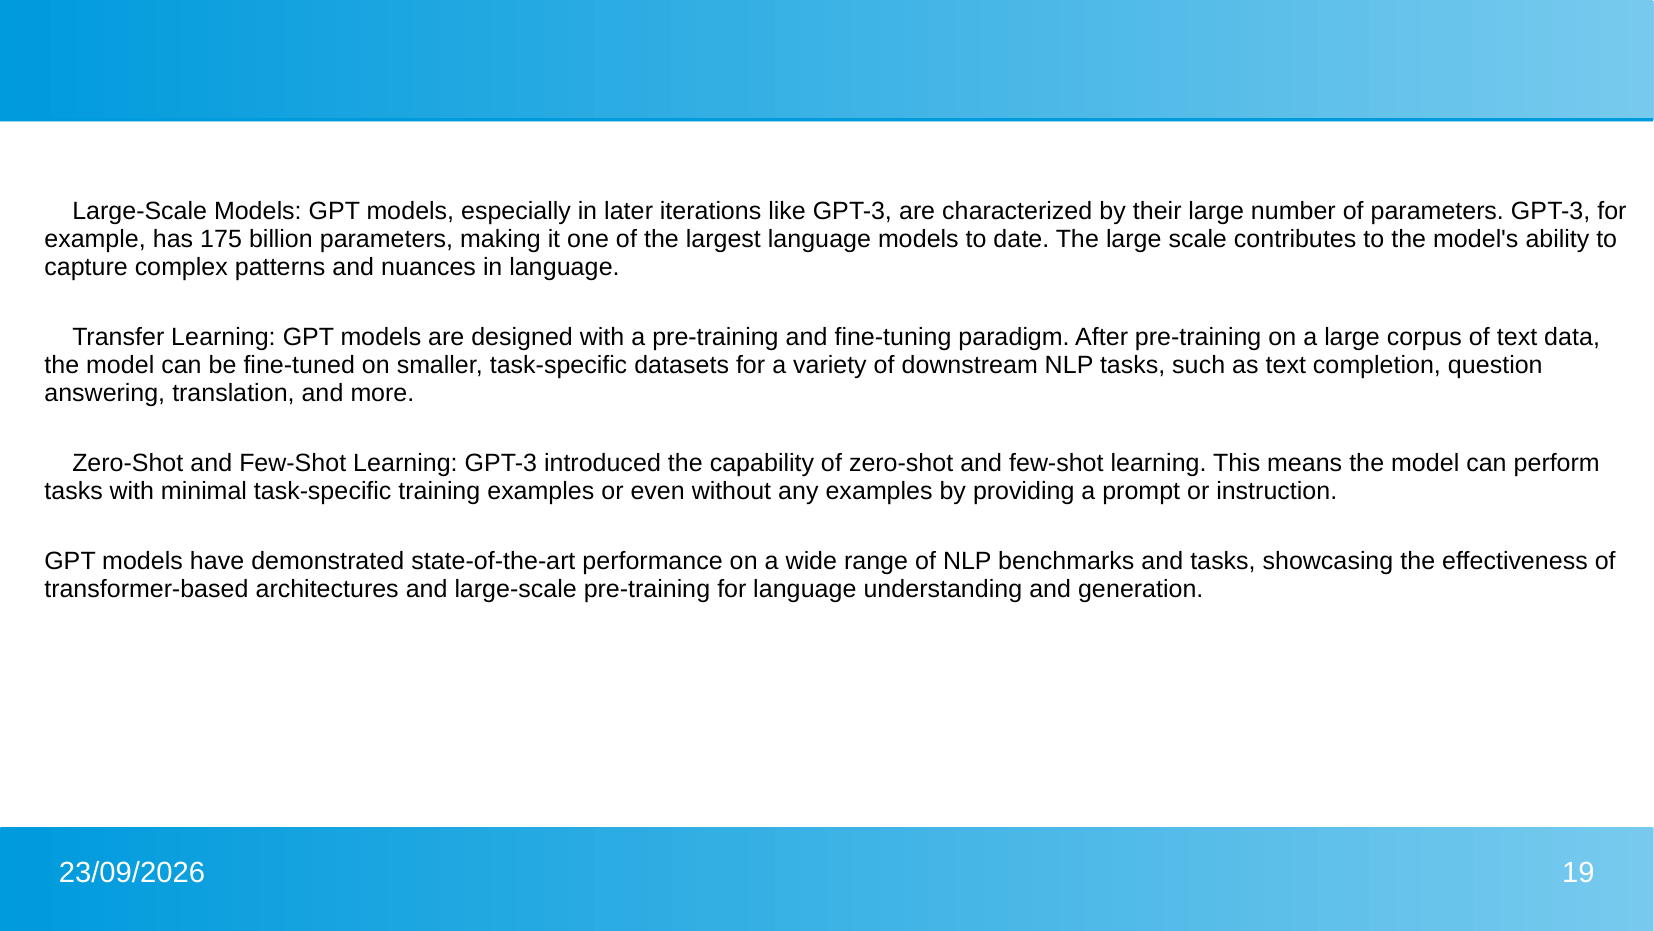

#
 Large-Scale Models: GPT models, especially in later iterations like GPT-3, are characterized by their large number of parameters. GPT-3, for example, has 175 billion parameters, making it one of the largest language models to date. The large scale contributes to the model's ability to capture complex patterns and nuances in language.
 Transfer Learning: GPT models are designed with a pre-training and fine-tuning paradigm. After pre-training on a large corpus of text data, the model can be fine-tuned on smaller, task-specific datasets for a variety of downstream NLP tasks, such as text completion, question answering, translation, and more.
 Zero-Shot and Few-Shot Learning: GPT-3 introduced the capability of zero-shot and few-shot learning. This means the model can perform tasks with minimal task-specific training examples or even without any examples by providing a prompt or instruction.
GPT models have demonstrated state-of-the-art performance on a wide range of NLP benchmarks and tasks, showcasing the effectiveness of transformer-based architectures and large-scale pre-training for language understanding and generation.
19